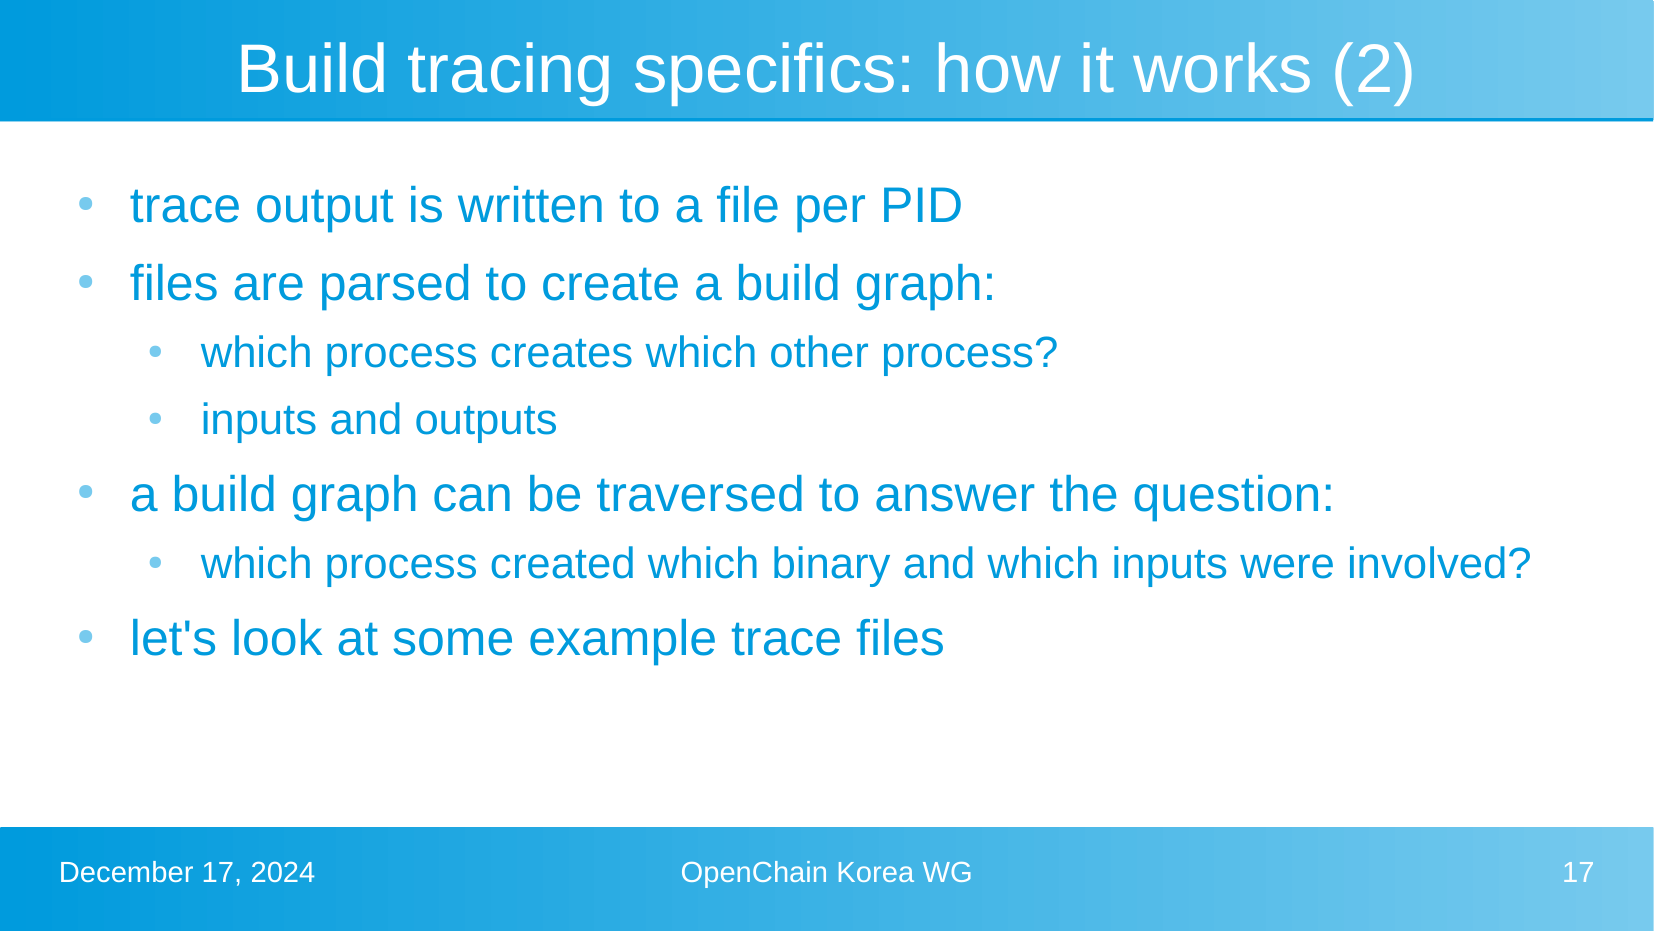

# Build tracing specifics: how it works (2)
trace output is written to a file per PID
files are parsed to create a build graph:
which process creates which other process?
inputs and outputs
a build graph can be traversed to answer the question:
which process created which binary and which inputs were involved?
let's look at some example trace files
17